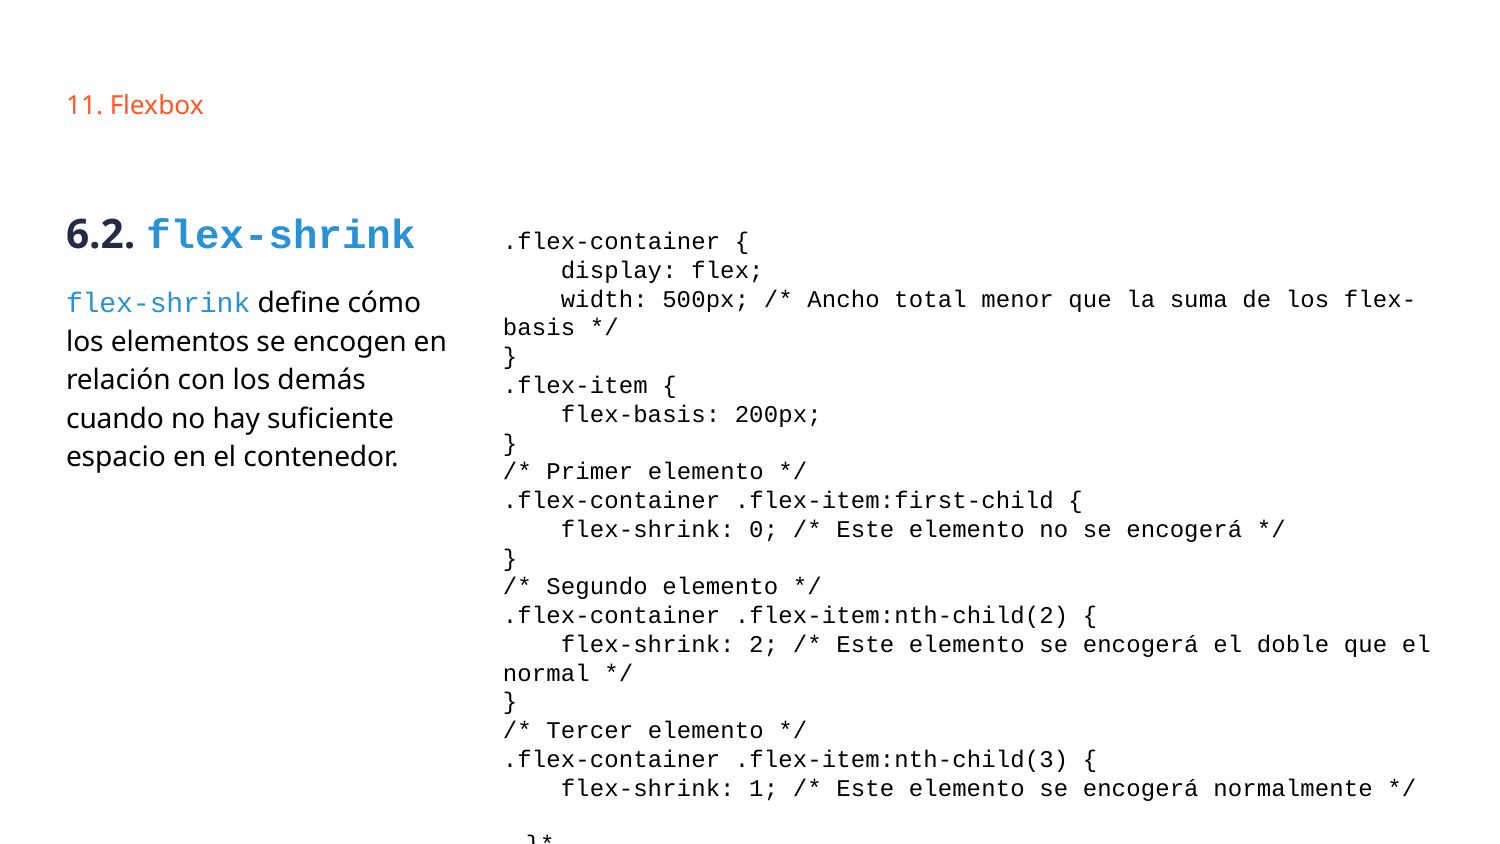

# 11. Flexbox
6.2. flex-shrink
flex-shrink define cómo los elementos se encogen en relación con los demás cuando no hay suficiente espacio en el contenedor.
.flex-container {
 display: flex;
 width: 500px; /* Ancho total menor que la suma de los flex-basis */
}
.flex-item {
 flex-basis: 200px;
}
/* Primer elemento */
.flex-container .flex-item:first-child {
 flex-shrink: 0; /* Este elemento no se encogerá */
}
/* Segundo elemento */
.flex-container .flex-item:nth-child(2) {
 flex-shrink: 2; /* Este elemento se encogerá el doble que el normal */
}
/* Tercer elemento */
.flex-container .flex-item:nth-child(3) {
 flex-shrink: 1; /* Este elemento se encogerá normalmente */
}*-